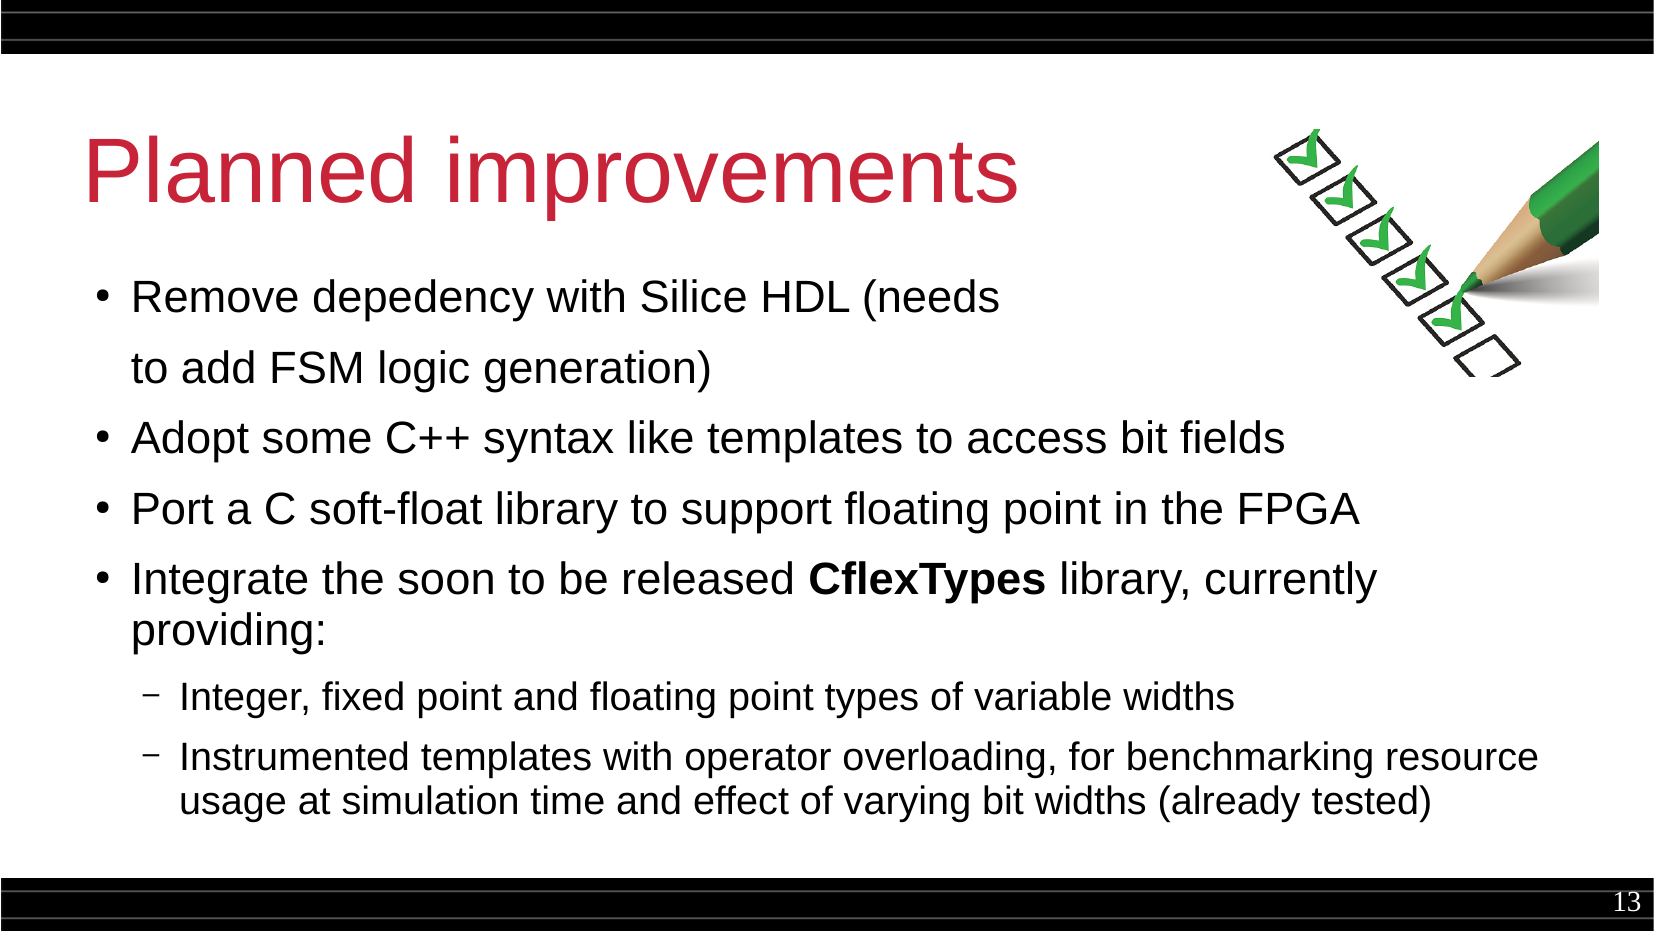

# Planned improvements
Remove depedency with Silice HDL (needs
to add FSM logic generation)
Adopt some C++ syntax like templates to access bit fields
Port a C soft-float library to support floating point in the FPGA
Integrate the soon to be released CflexTypes library, currently providing:
Integer, fixed point and floating point types of variable widths
Instrumented templates with operator overloading, for benchmarking resource usage at simulation time and effect of varying bit widths (already tested)